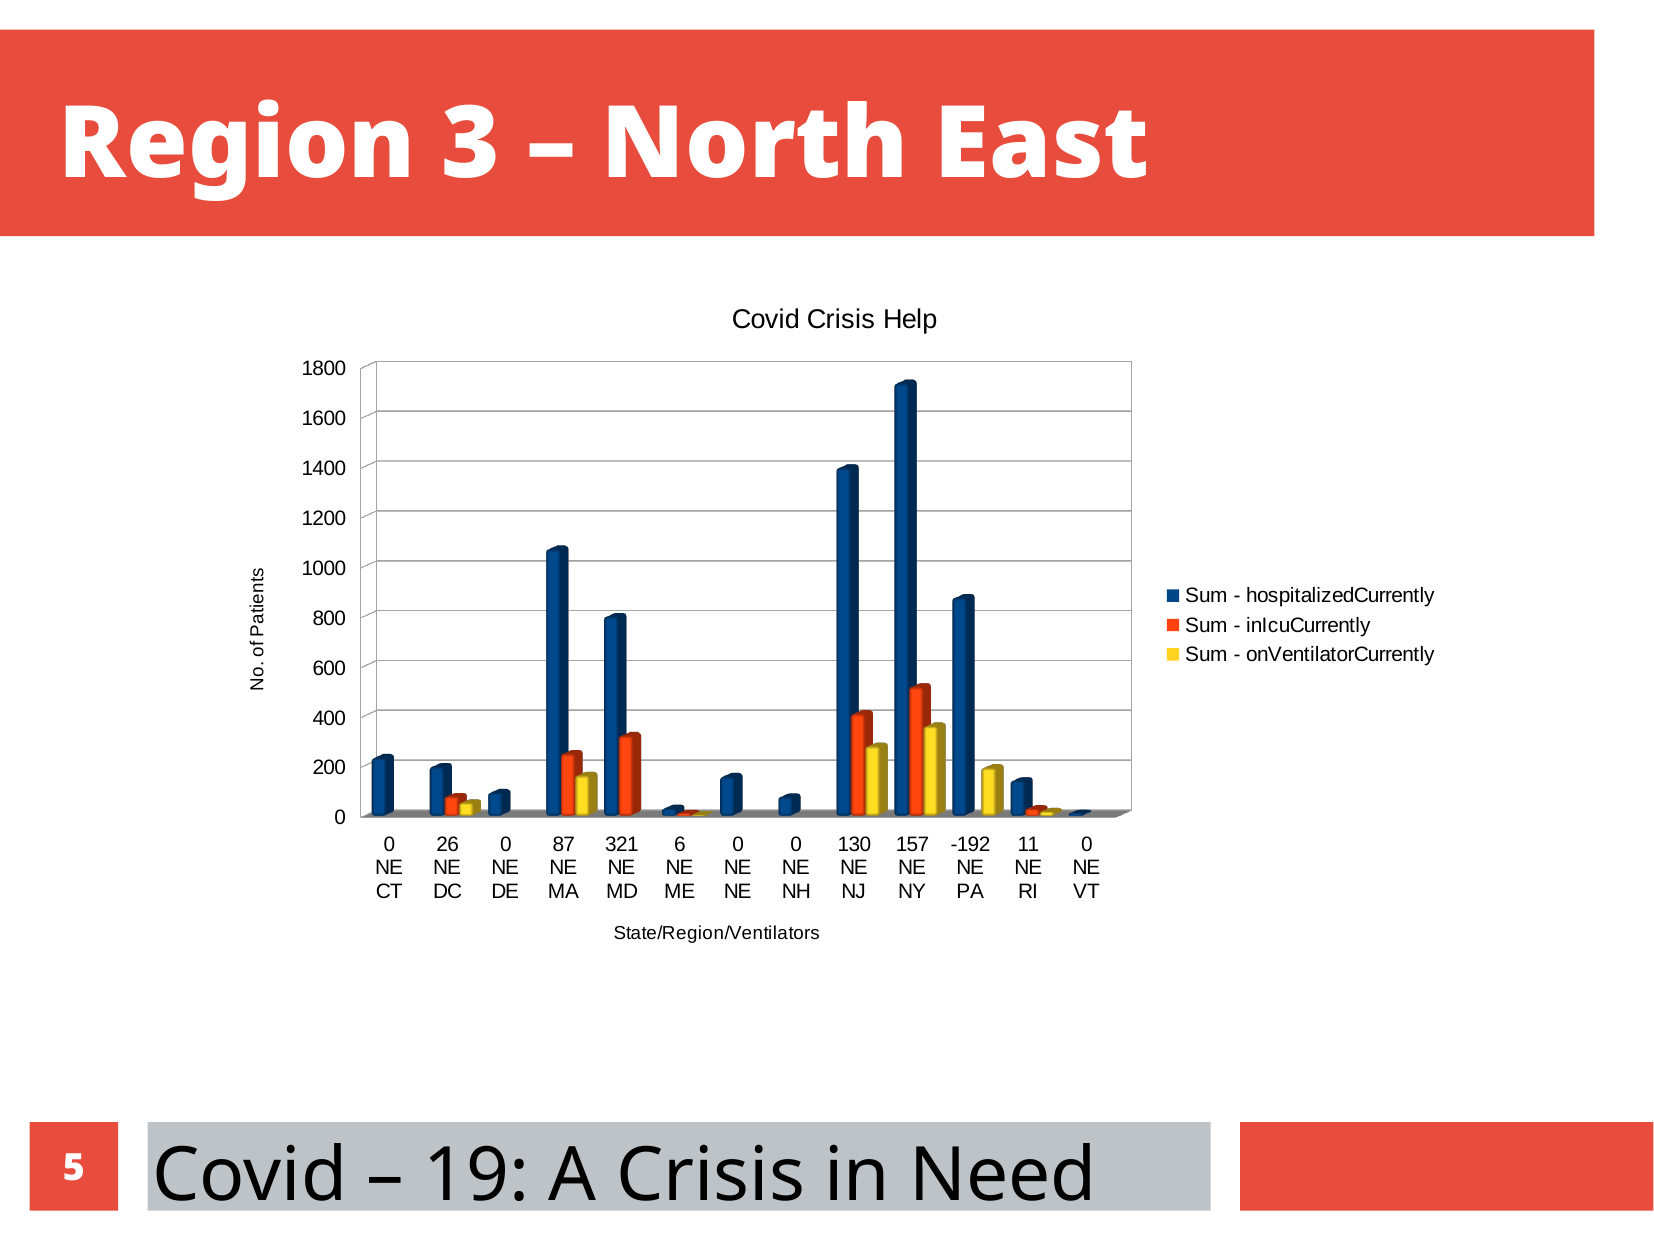

# Region 3 – North East
[unsupported chart]
Covid – 19: A Crisis in Need
5